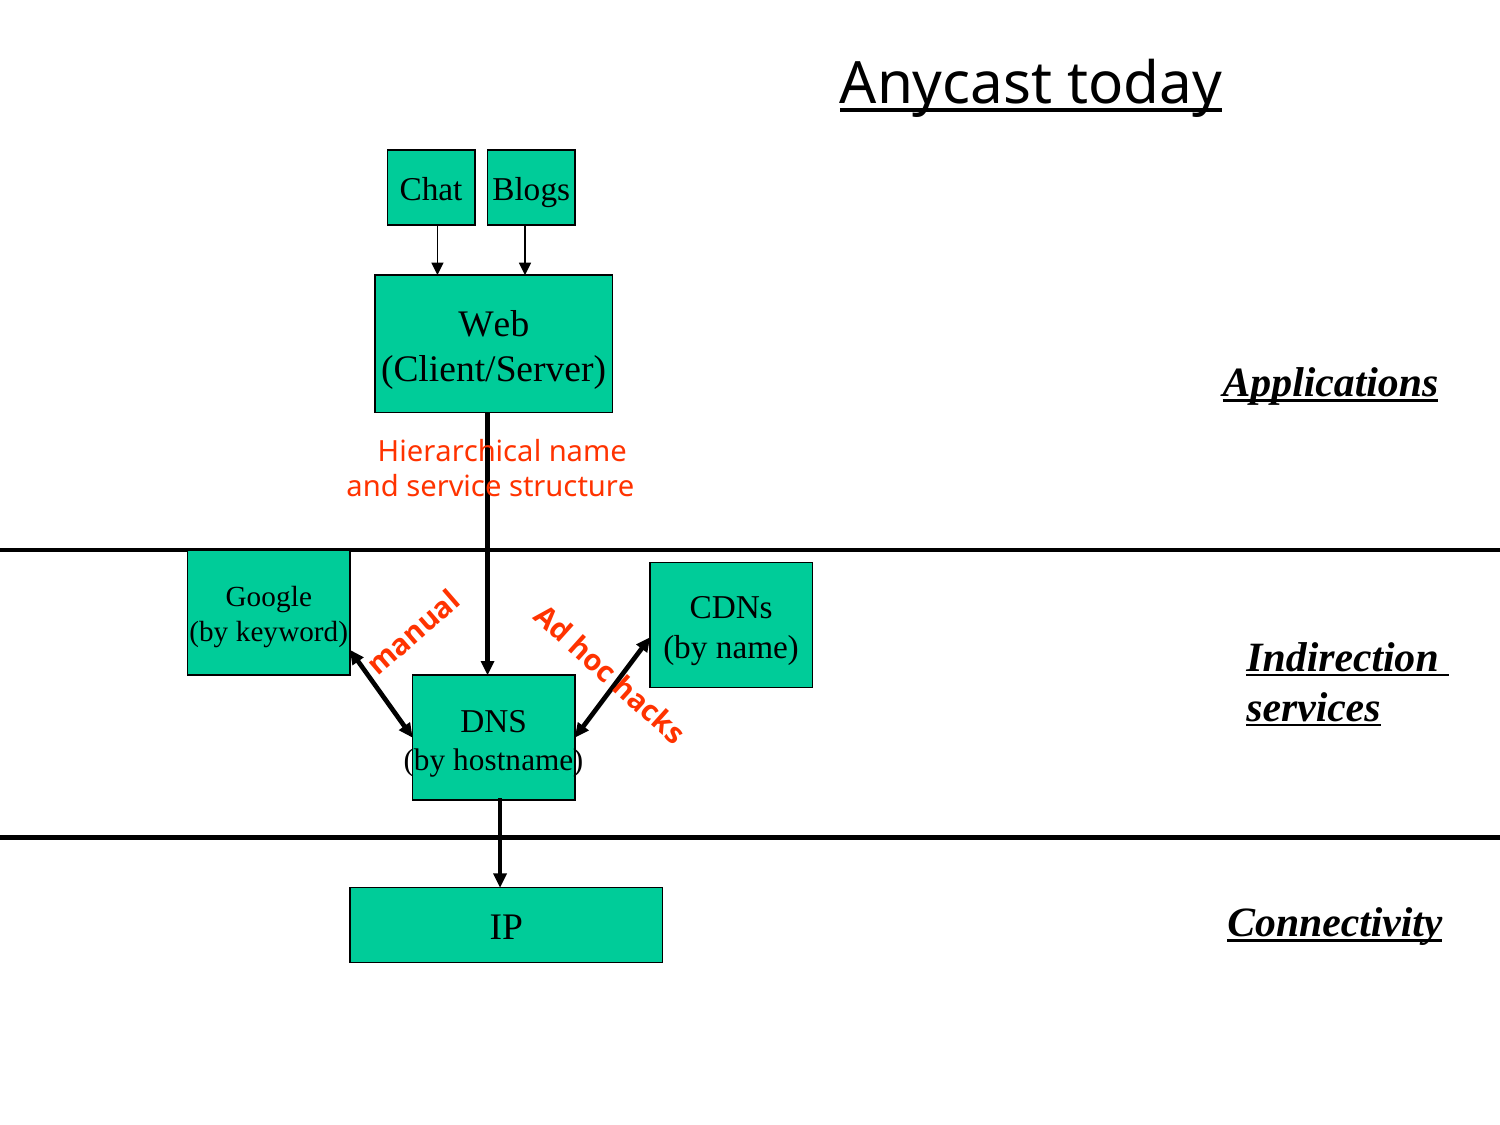

Anycast today
Chat
Blogs
Web
(Client/Server)
Applications
Hierarchical name
and service structure
Google
(by keyword)
CDNs
(by name)
manual
Indirection
services
Ad hoc hacks
DNS
(by hostname)
IP
Connectivity